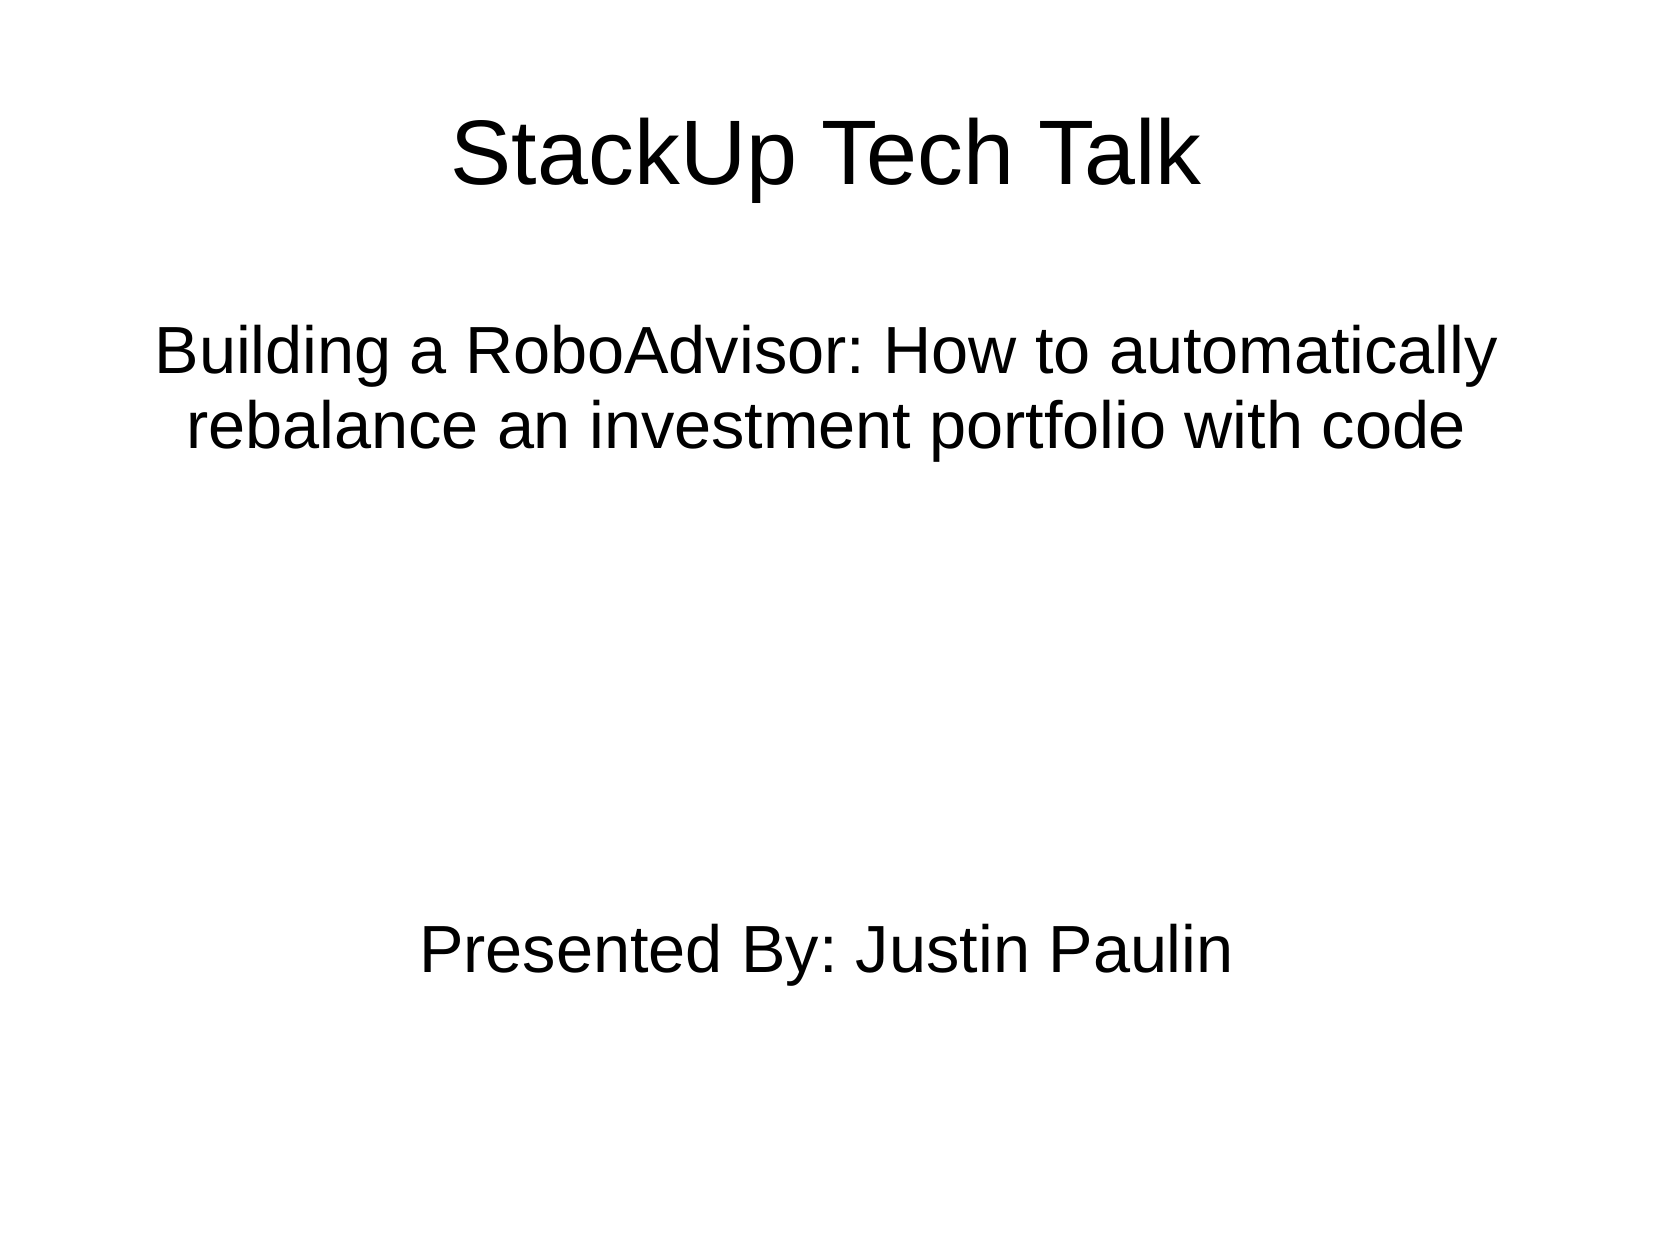

# StackUp Tech Talk
Building a RoboAdvisor: How to automatically rebalance an investment portfolio with code
Presented By: Justin Paulin